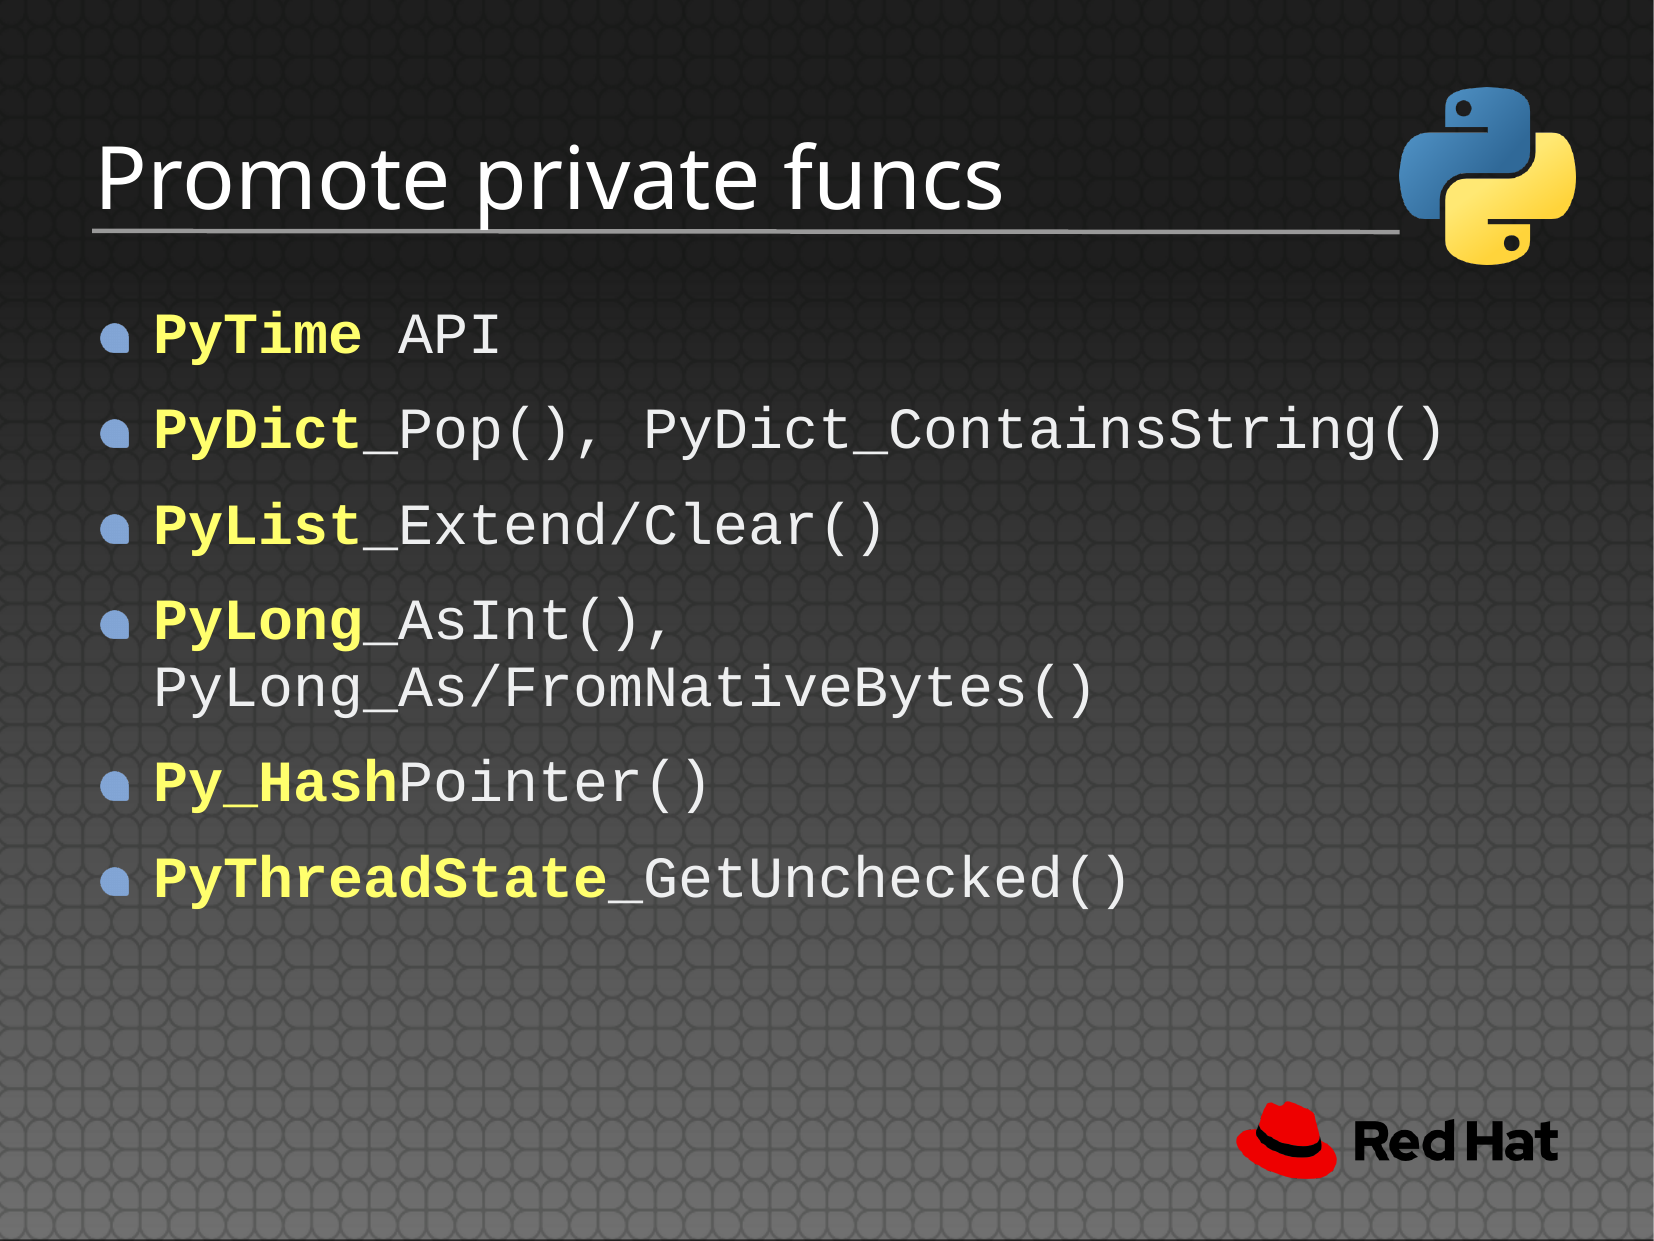

Promote private funcs
# PyTime API
PyDict_Pop(), PyDict_ContainsString()
PyList_Extend/Clear()
PyLong_AsInt(), PyLong_As/FromNativeBytes()
Py_HashPointer()
PyThreadState_GetUnchecked()